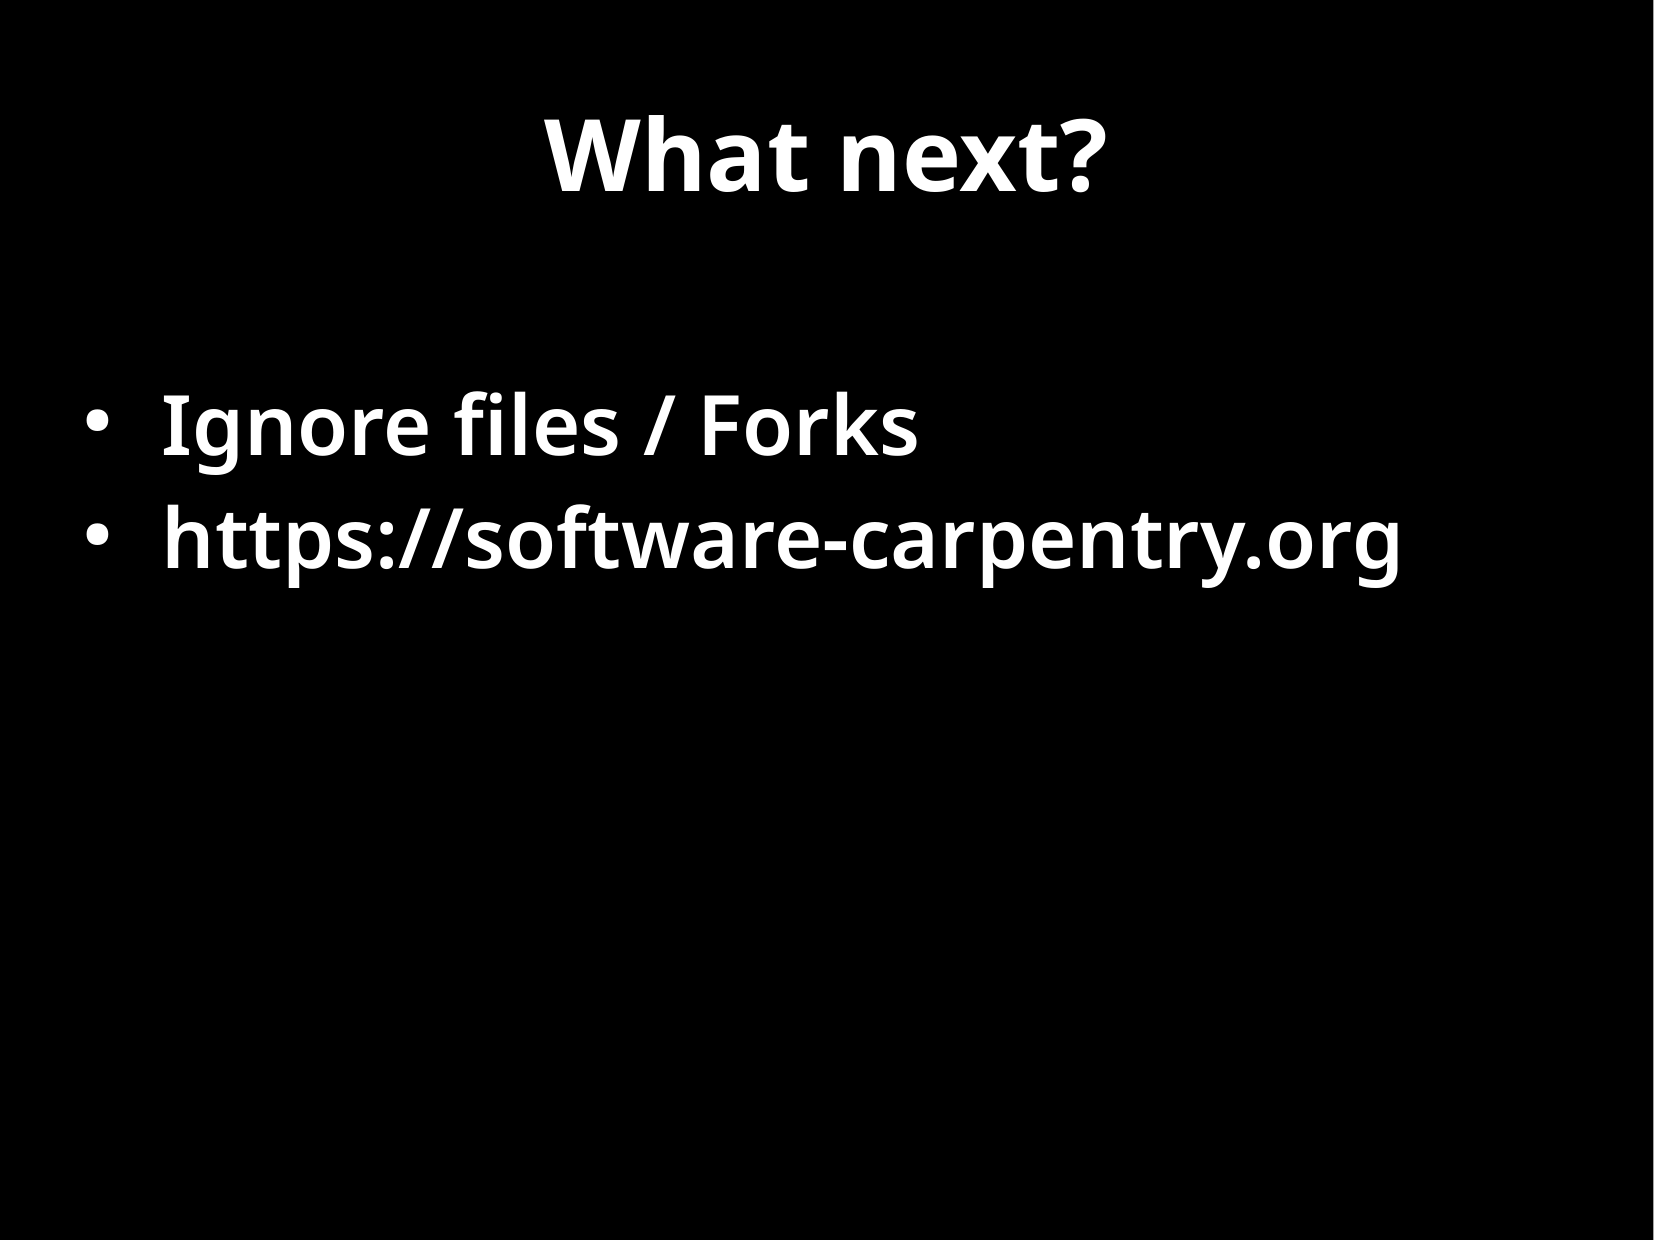

# What next?
 Ignore files / Forks
 https://software-carpentry.org